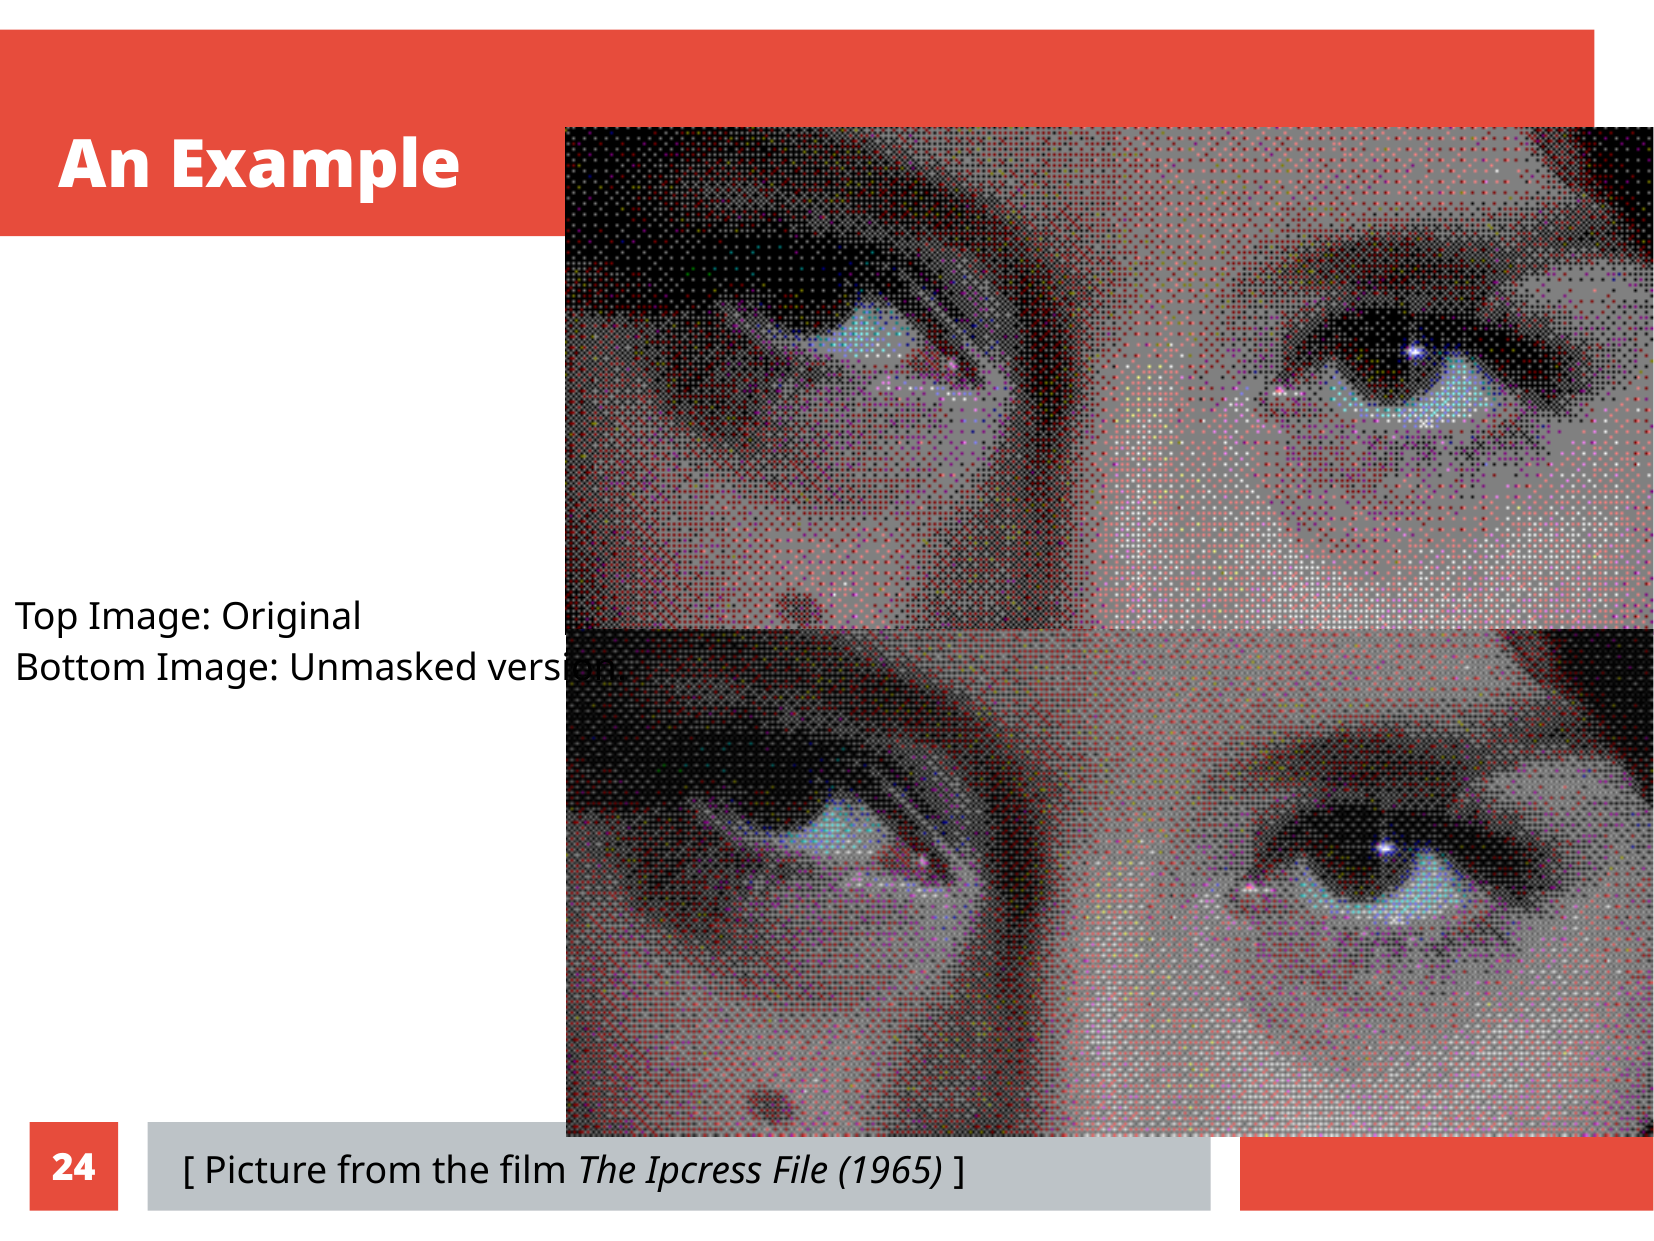

# An Example
Top Image: Original
Bottom Image: Unmasked version.
24
[ Picture from the film The Ipcress File (1965) ]